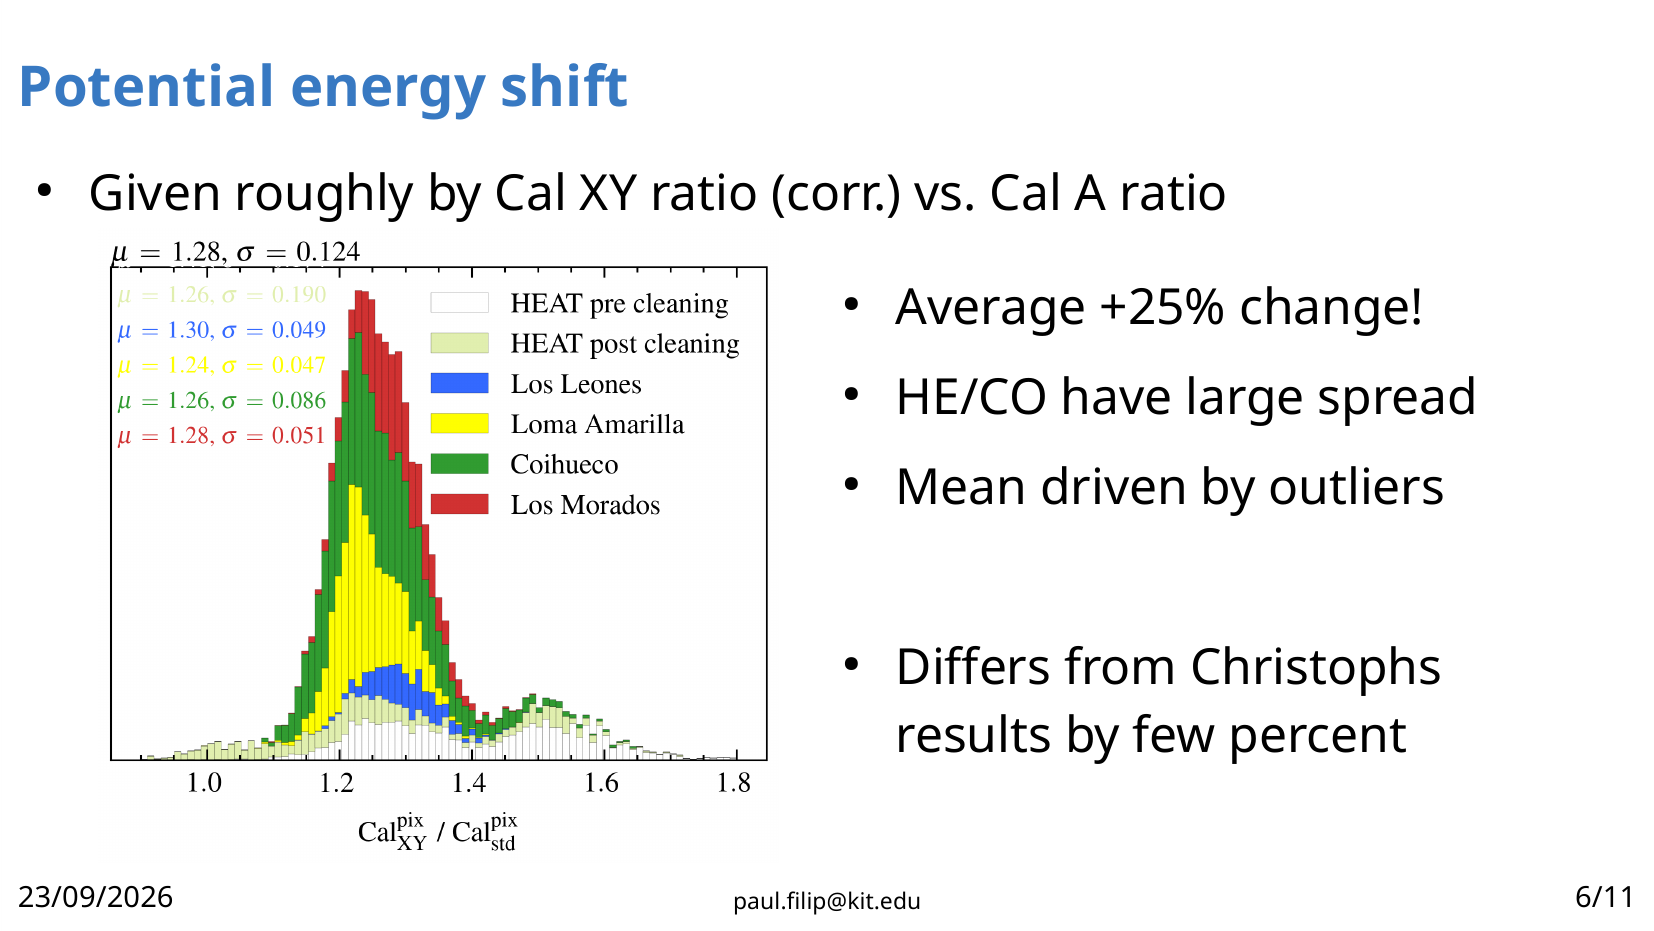

# Potential energy shift
Given roughly by Cal XY ratio (corr.) vs. Cal A ratio
Average +25% change!
HE/CO have large spread
Mean driven by outliers
Differs from Christophs results by few percent
paul.filip@kit.edu
6